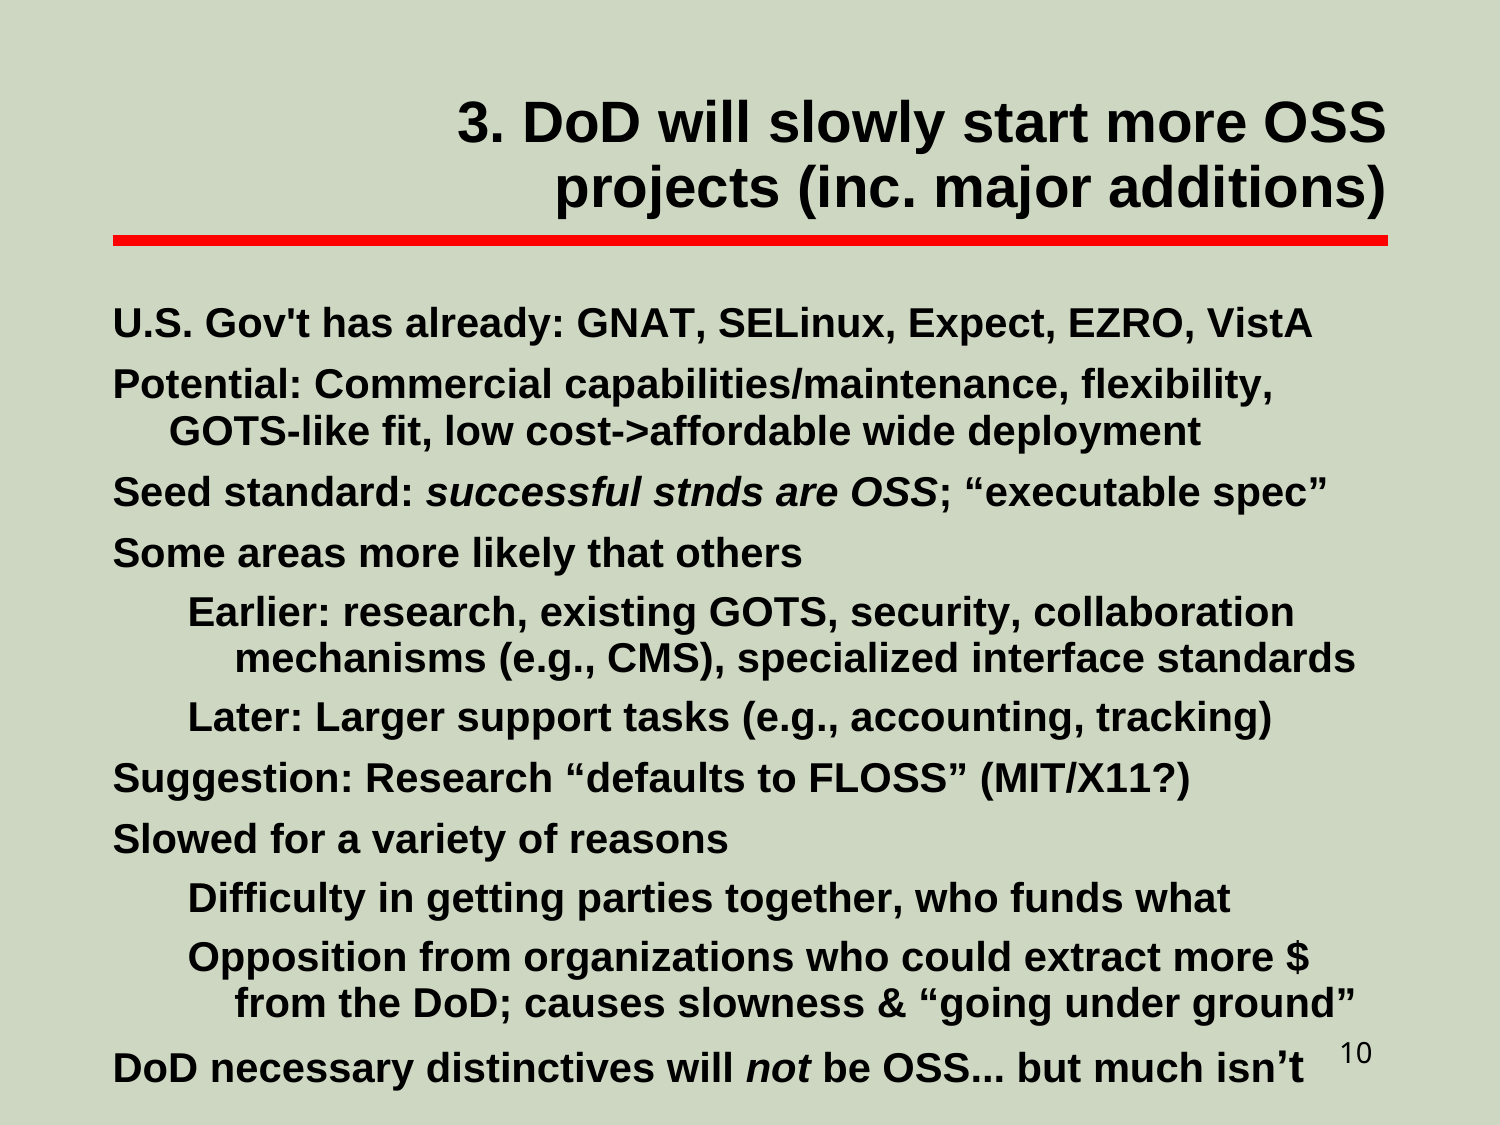

# 3. DoD will slowly start more OSS projects (inc. major additions)
U.S. Gov't has already: GNAT, SELinux, Expect, EZRO, VistA
Potential: Commercial capabilities/maintenance, flexibility, GOTS-like fit, low cost->affordable wide deployment
Seed standard: successful stnds are OSS; “executable spec”
Some areas more likely that others
Earlier: research, existing GOTS, security, collaboration mechanisms (e.g., CMS), specialized interface standards
Later: Larger support tasks (e.g., accounting, tracking)
Suggestion: Research “defaults to FLOSS” (MIT/X11?)
Slowed for a variety of reasons
Difficulty in getting parties together, who funds what
Opposition from organizations who could extract more $ from the DoD; causes slowness & “going under ground”
DoD necessary distinctives will not be OSS... but much isn’t